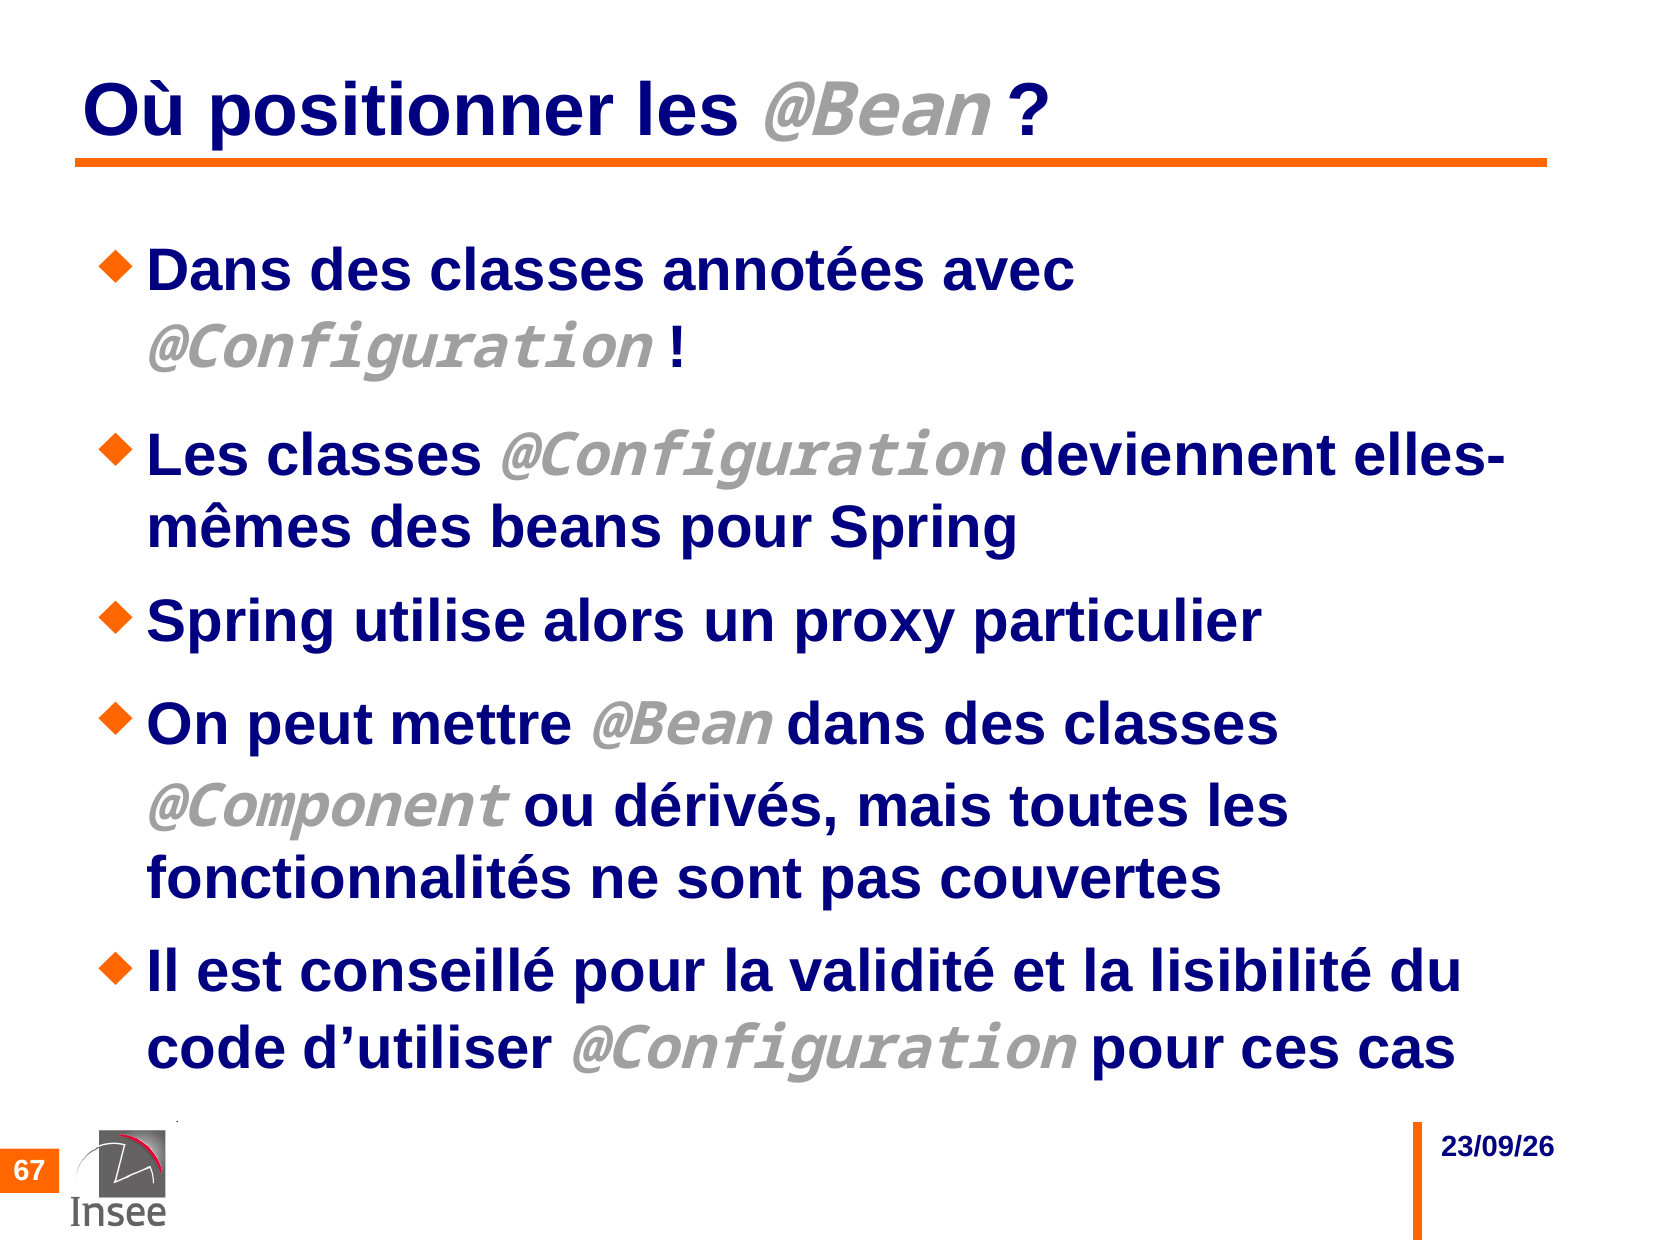

# Où positionner les @Bean ?
Dans des classes annotées avec @Configuration !
Les classes @Configuration deviennent elles-mêmes des beans pour Spring
Spring utilise alors un proxy particulier
On peut mettre @Bean dans des classes @Component ou dérivés, mais toutes les fonctionnalités ne sont pas couvertes
Il est conseillé pour la validité et la lisibilité du code d’utiliser @Configuration pour ces cas
67